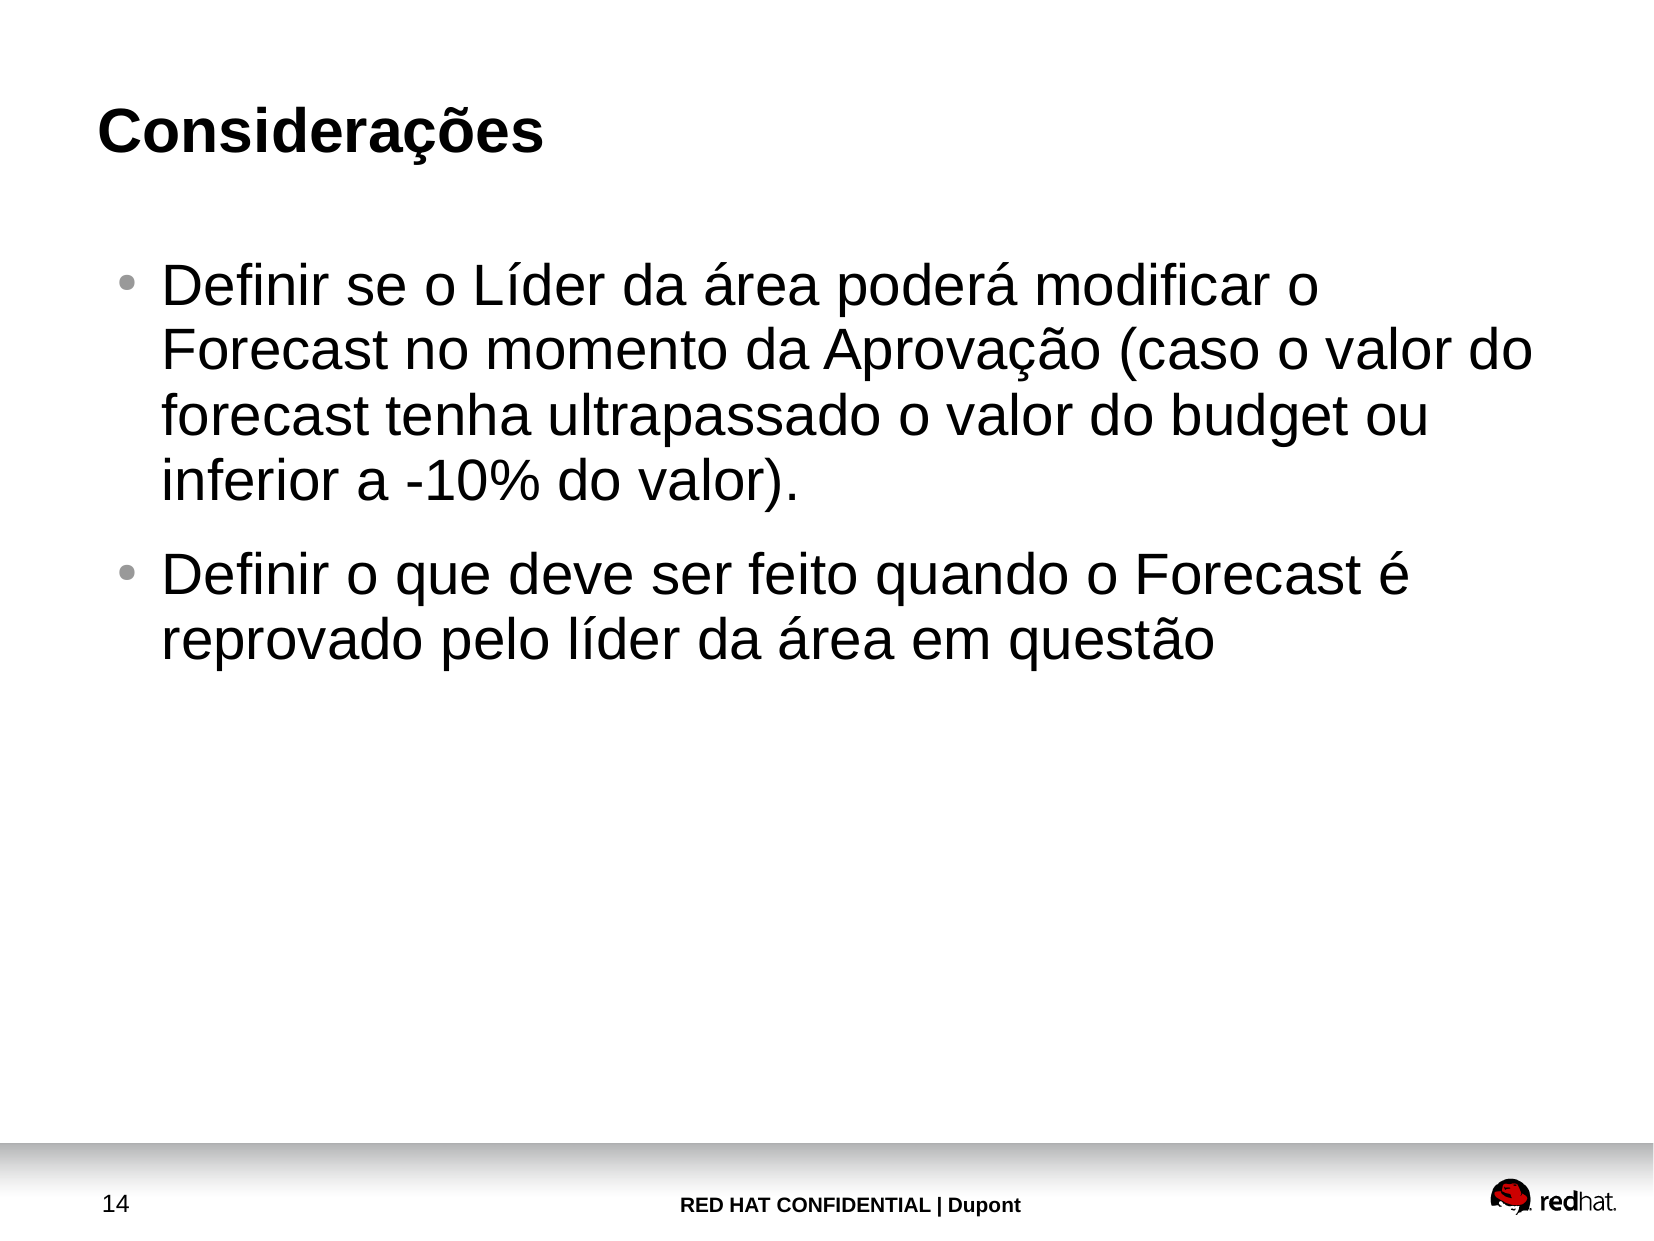

Considerações
Definir se o Líder da área poderá modificar o Forecast no momento da Aprovação (caso o valor do forecast tenha ultrapassado o valor do budget ou inferior a -10% do valor).
Definir o que deve ser feito quando o Forecast é reprovado pelo líder da área em questão